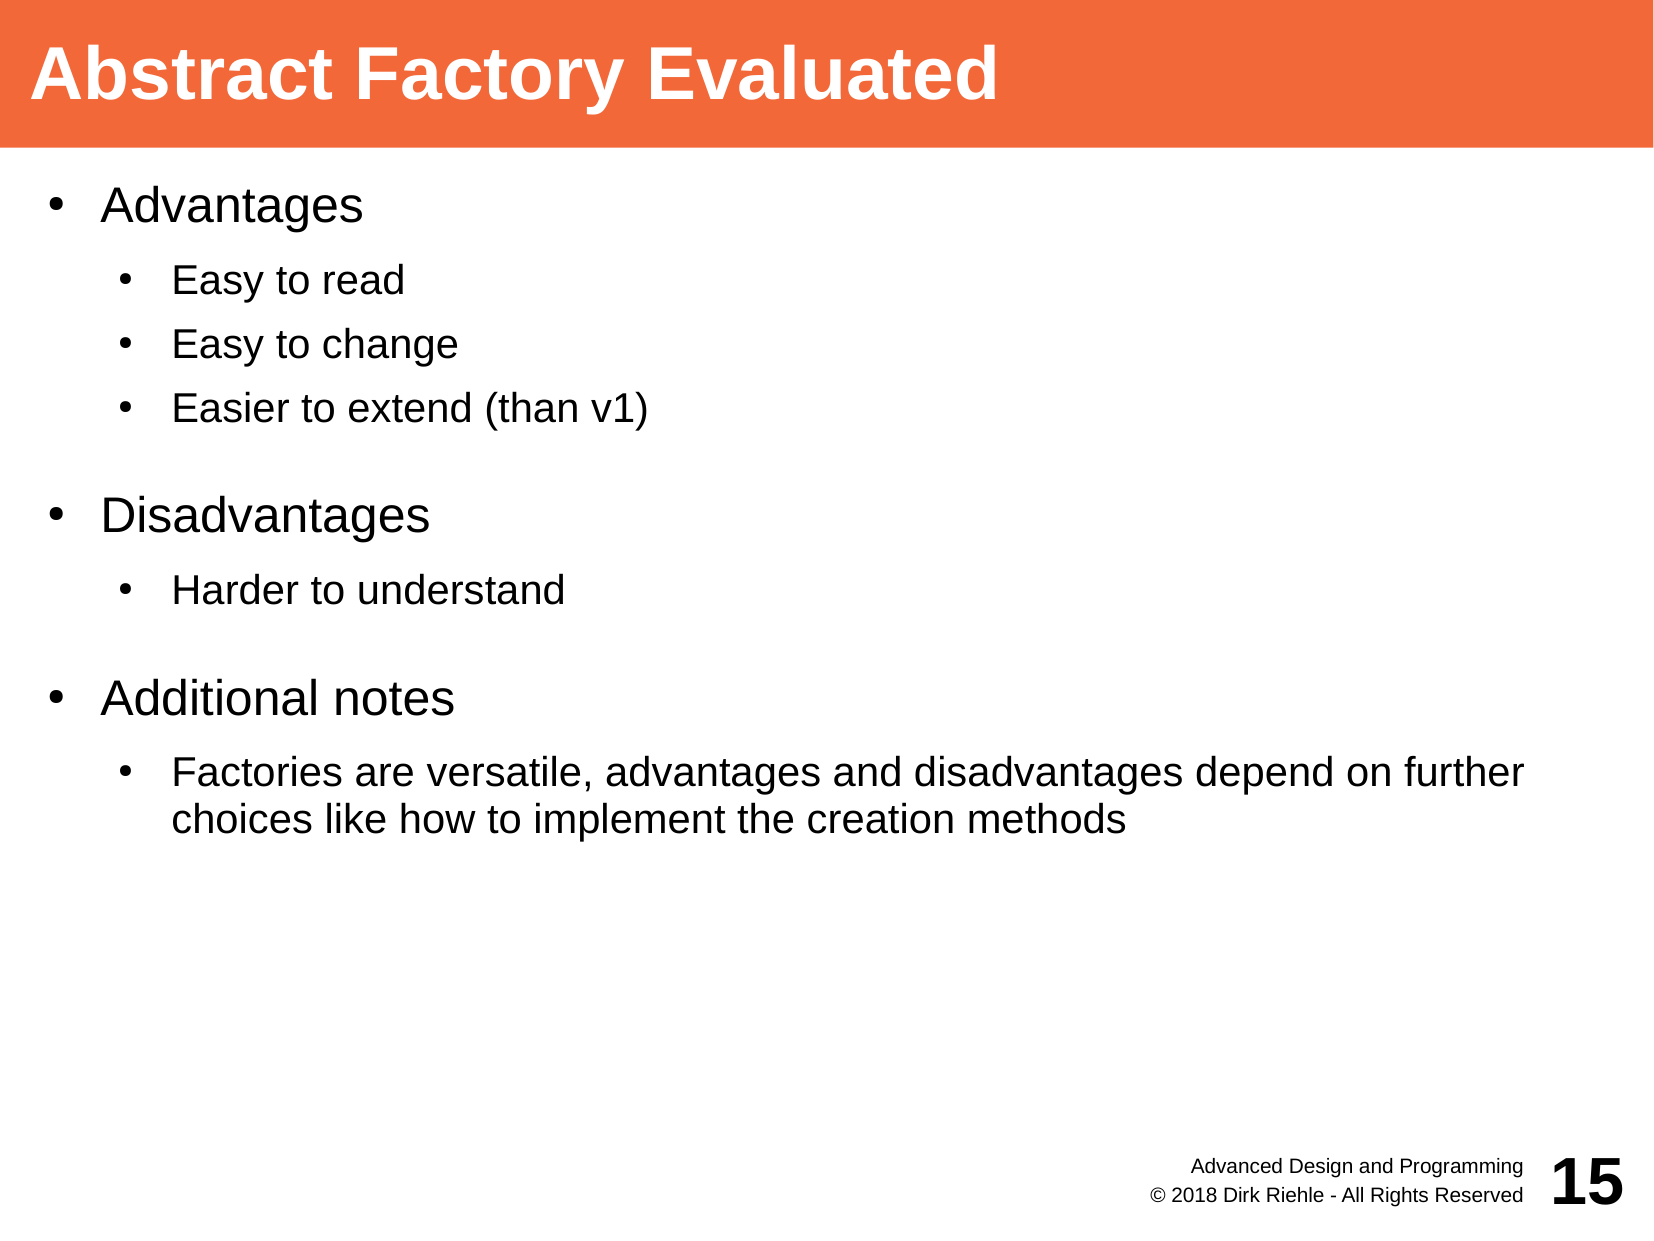

# Abstract Factory Evaluated
Advantages
Easy to read
Easy to change
Easier to extend (than v1)
Disadvantages
Harder to understand
Additional notes
Factories are versatile, advantages and disadvantages depend on further choices like how to implement the creation methods
Advanced Design and Programming
15
© 2018 Dirk Riehle - All Rights Reserved